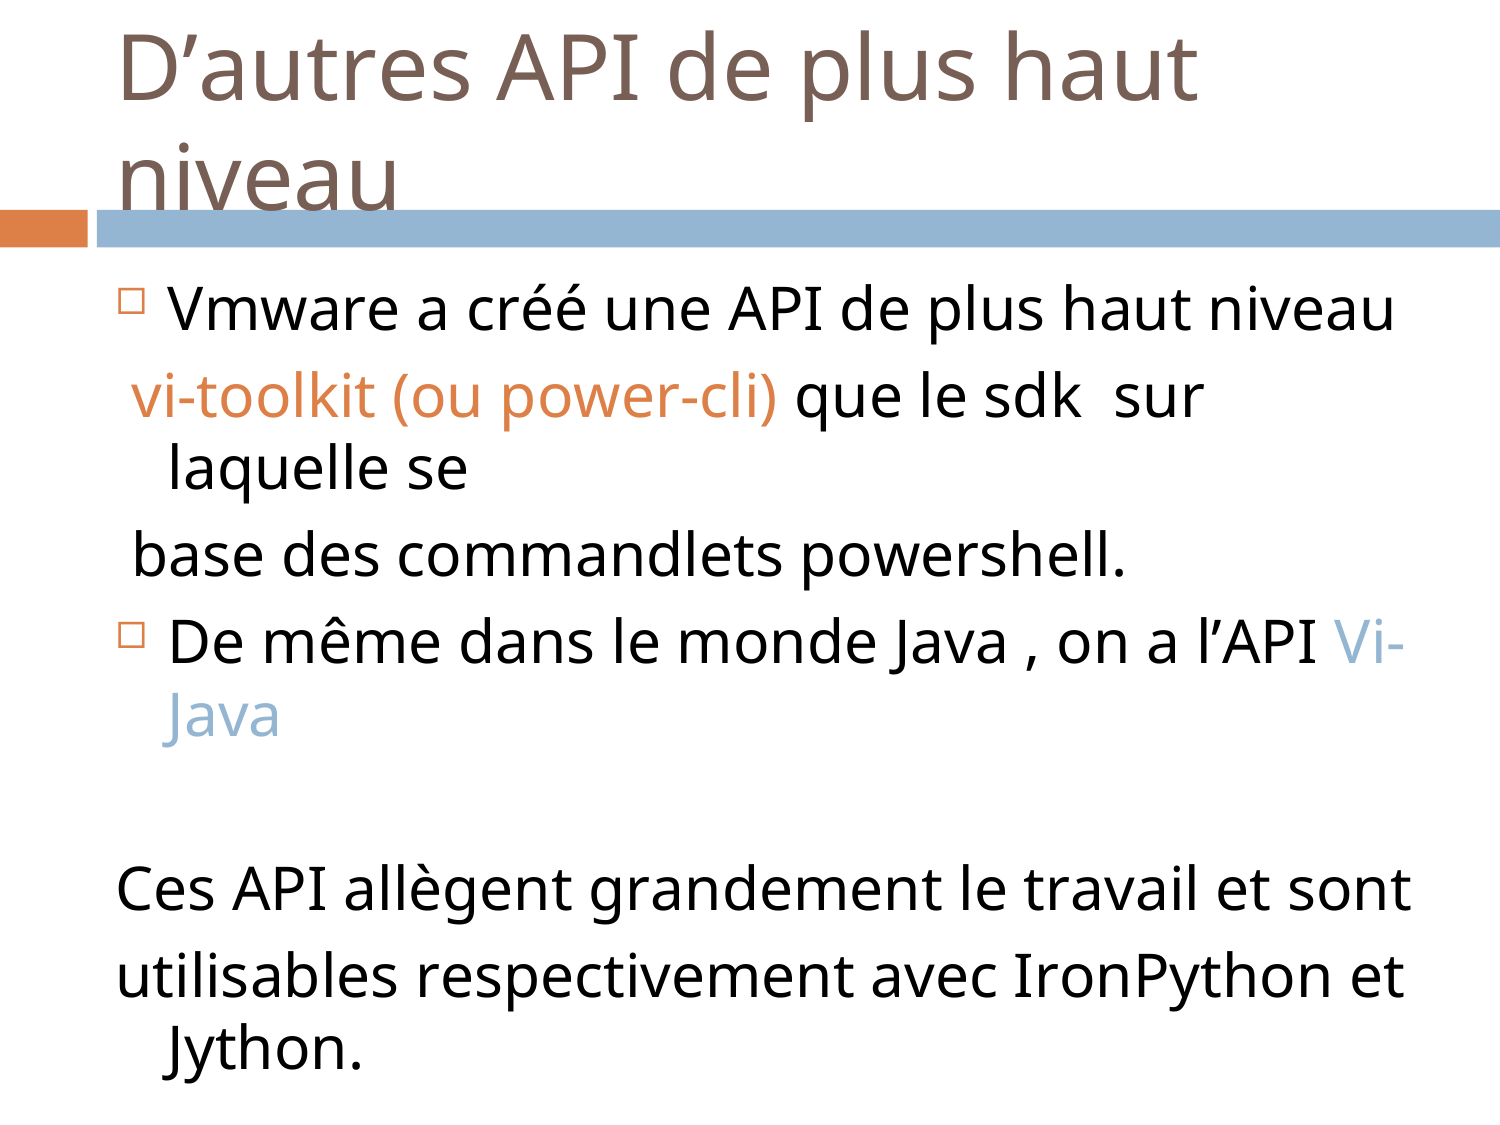

# D’autres API de plus haut niveau
Vmware a créé une API de plus haut niveau
 vi-toolkit (ou power-cli) que le sdk sur laquelle se
 base des commandlets powershell.
De même dans le monde Java , on a l’API Vi-Java
Ces API allègent grandement le travail et sont
utilisables respectivement avec IronPython et Jython.